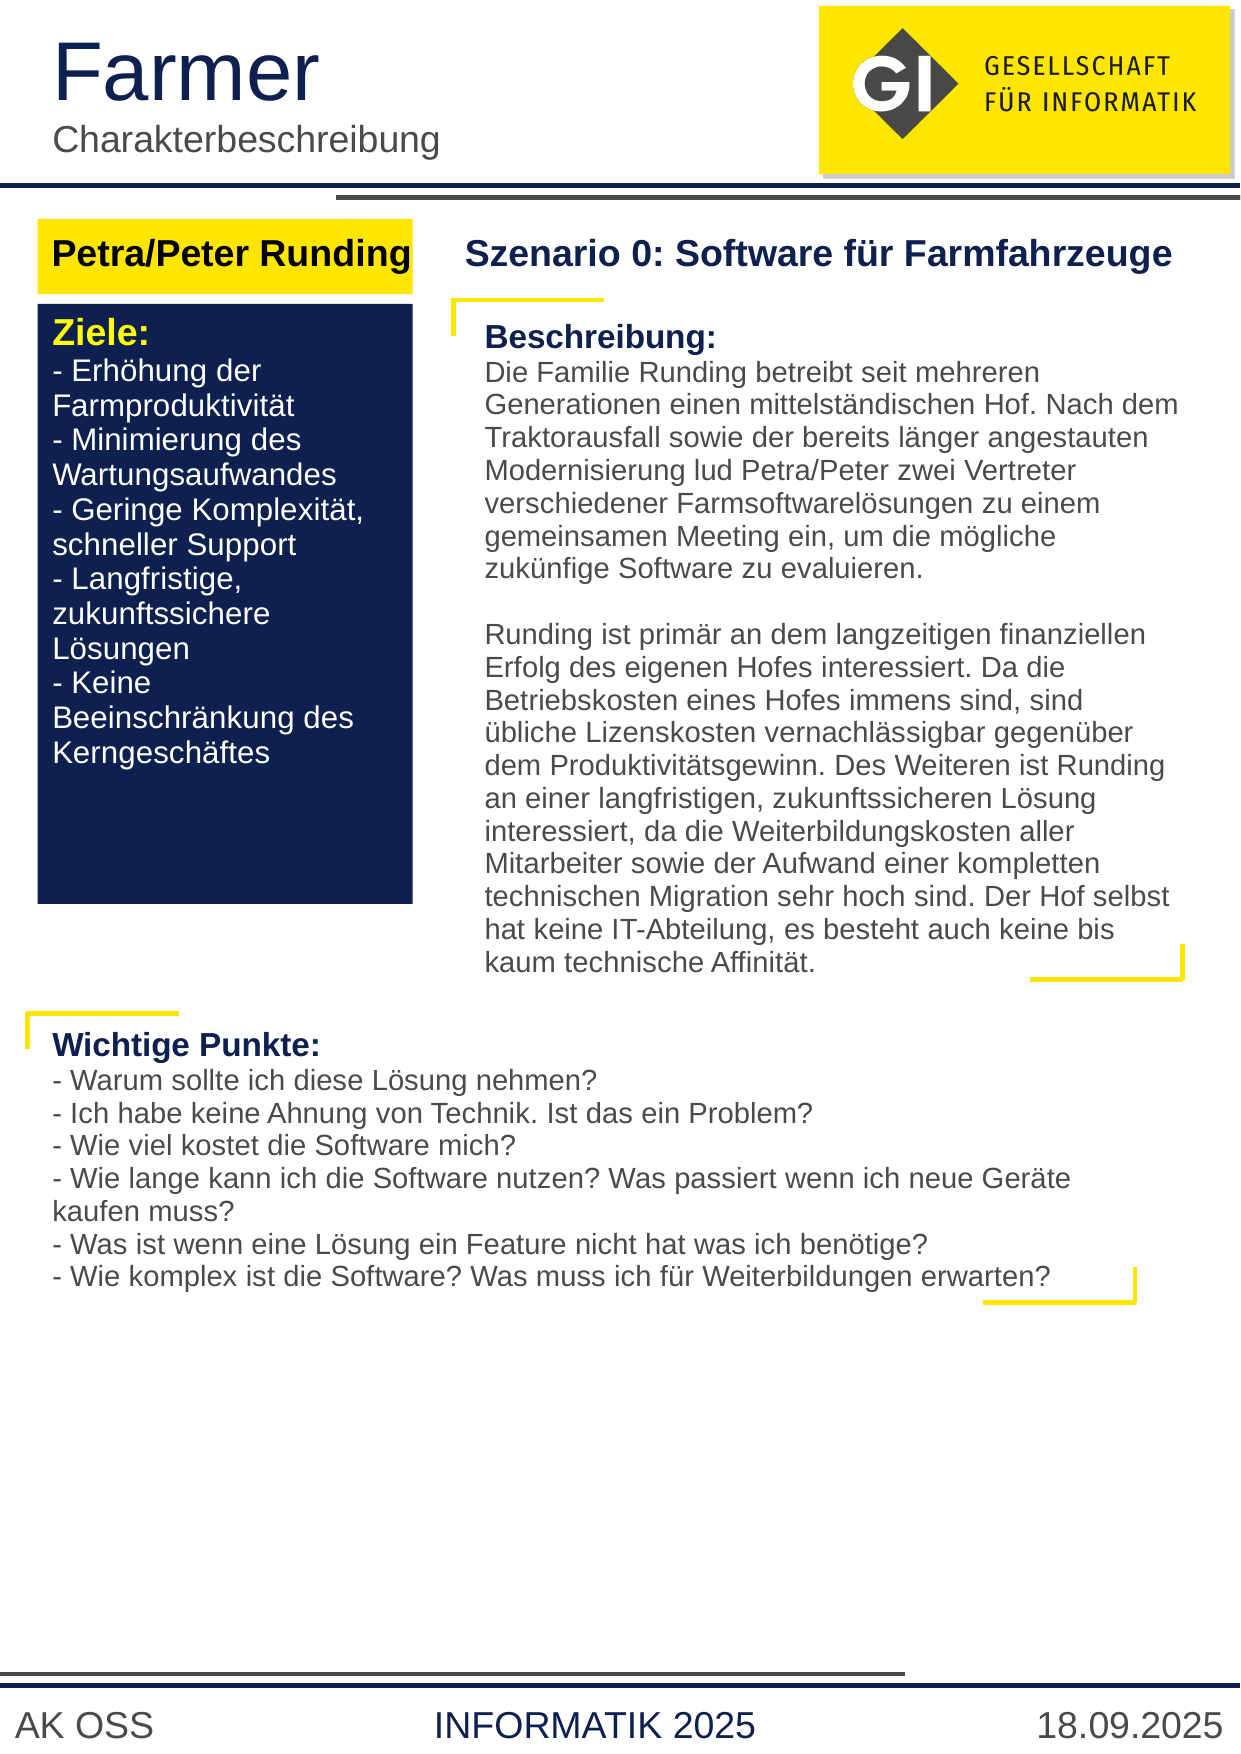

Farmer
Charakterbeschreibung
Petra/Peter Runding
Szenario 0: Software für Farmfahrzeuge
Ziele:
- Erhöhung der Farmproduktivität
- Minimierung des Wartungsaufwandes
- Geringe Komplexität, schneller Support
- Langfristige, zukunftssichere Lösungen
- Keine Beeinschränkung des Kerngeschäftes
Beschreibung:
Die Familie Runding betreibt seit mehreren Generationen einen mittelständischen Hof. Nach dem Traktorausfall sowie der bereits länger angestauten Modernisierung lud Petra/Peter zwei Vertreter verschiedener Farmsoftwarelösungen zu einem gemeinsamen Meeting ein, um die mögliche zukünfige Software zu evaluieren.
Runding ist primär an dem langzeitigen finanziellen Erfolg des eigenen Hofes interessiert. Da die Betriebskosten eines Hofes immens sind, sind übliche Lizenskosten vernachlässigbar gegenüber dem Produktivitätsgewinn. Des Weiteren ist Runding an einer langfristigen, zukunftssicheren Lösung interessiert, da die Weiterbildungskosten aller Mitarbeiter sowie der Aufwand einer kompletten technischen Migration sehr hoch sind. Der Hof selbst hat keine IT-Abteilung, es besteht auch keine bis kaum technische Affinität.
Wichtige Punkte:
- Warum sollte ich diese Lösung nehmen?
- Ich habe keine Ahnung von Technik. Ist das ein Problem?
- Wie viel kostet die Software mich?
- Wie lange kann ich die Software nutzen? Was passiert wenn ich neue Geräte kaufen muss?
- Was ist wenn eine Lösung ein Feature nicht hat was ich benötige?
- Wie komplex ist die Software? Was muss ich für Weiterbildungen erwarten?
AK OSS
INFORMATIK 2025
18.09.2025